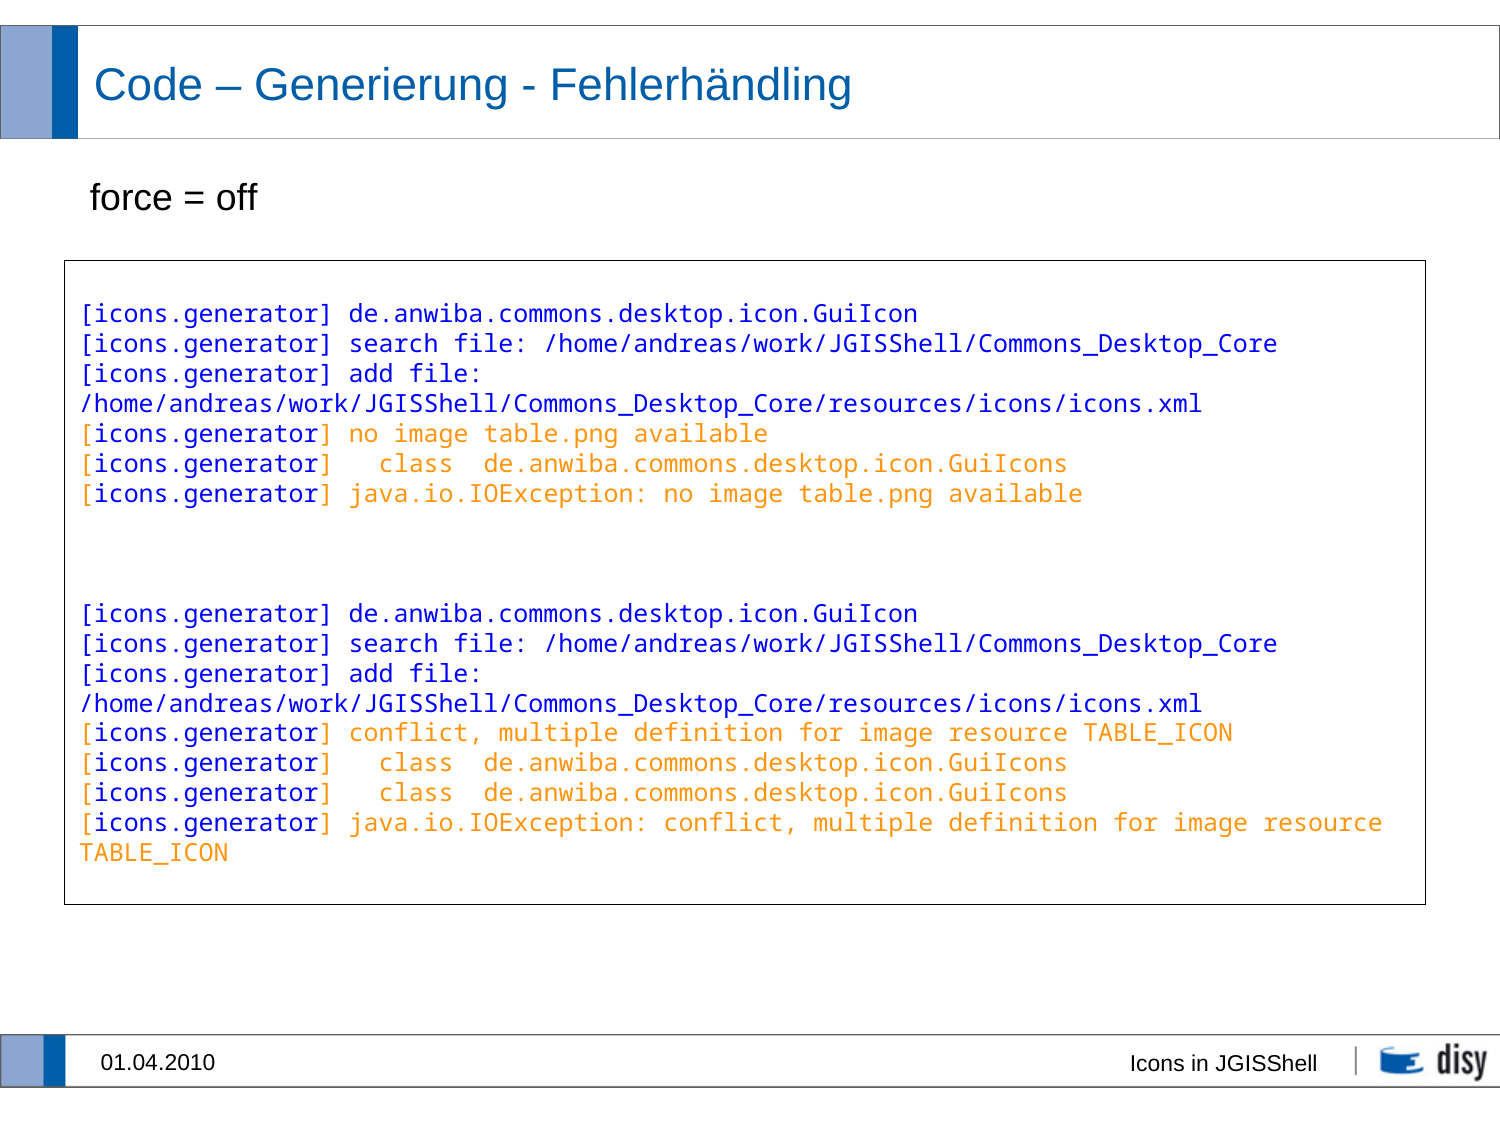

# Code – Generierung - Fehlerhändling
force = off
[icons.generator] de.anwiba.commons.desktop.icon.GuiIcon
[icons.generator] search file: /home/andreas/work/JGISShell/Commons_Desktop_Core
[icons.generator] add file: /home/andreas/work/JGISShell/Commons_Desktop_Core/resources/icons/icons.xml
[icons.generator] no image table.png available
[icons.generator] 	class de.anwiba.commons.desktop.icon.GuiIcons
[icons.generator] java.io.IOException: no image table.png available
[icons.generator] de.anwiba.commons.desktop.icon.GuiIcon
[icons.generator] search file: /home/andreas/work/JGISShell/Commons_Desktop_Core
[icons.generator] add file: /home/andreas/work/JGISShell/Commons_Desktop_Core/resources/icons/icons.xml
[icons.generator] conflict, multiple definition for image resource TABLE_ICON
[icons.generator] 	class de.anwiba.commons.desktop.icon.GuiIcons
[icons.generator] 	class de.anwiba.commons.desktop.icon.GuiIcons
[icons.generator] java.io.IOException: conflict, multiple definition for image resource TABLE_ICON
01.04.2010
Icons in JGISShell